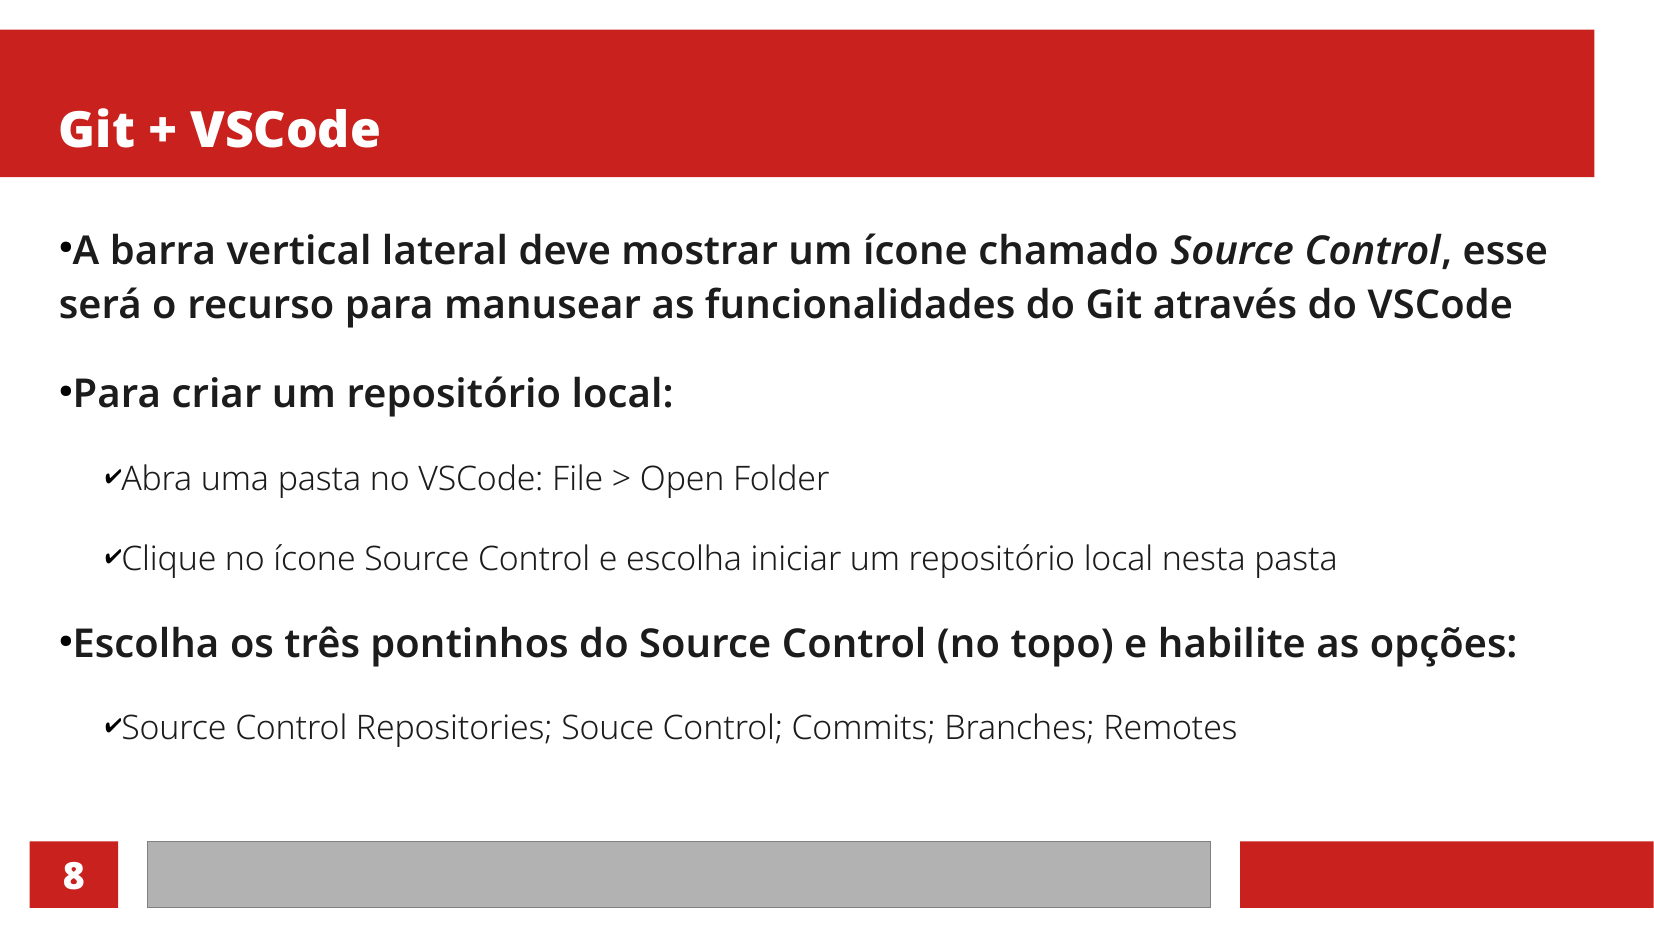

# Git + VSCode
A barra vertical lateral deve mostrar um ícone chamado Source Control, esse será o recurso para manusear as funcionalidades do Git através do VSCode
Para criar um repositório local:
Abra uma pasta no VSCode: File > Open Folder
Clique no ícone Source Control e escolha iniciar um repositório local nesta pasta
Escolha os três pontinhos do Source Control (no topo) e habilite as opções:
Source Control Repositories; Souce Control; Commits; Branches; Remotes
8